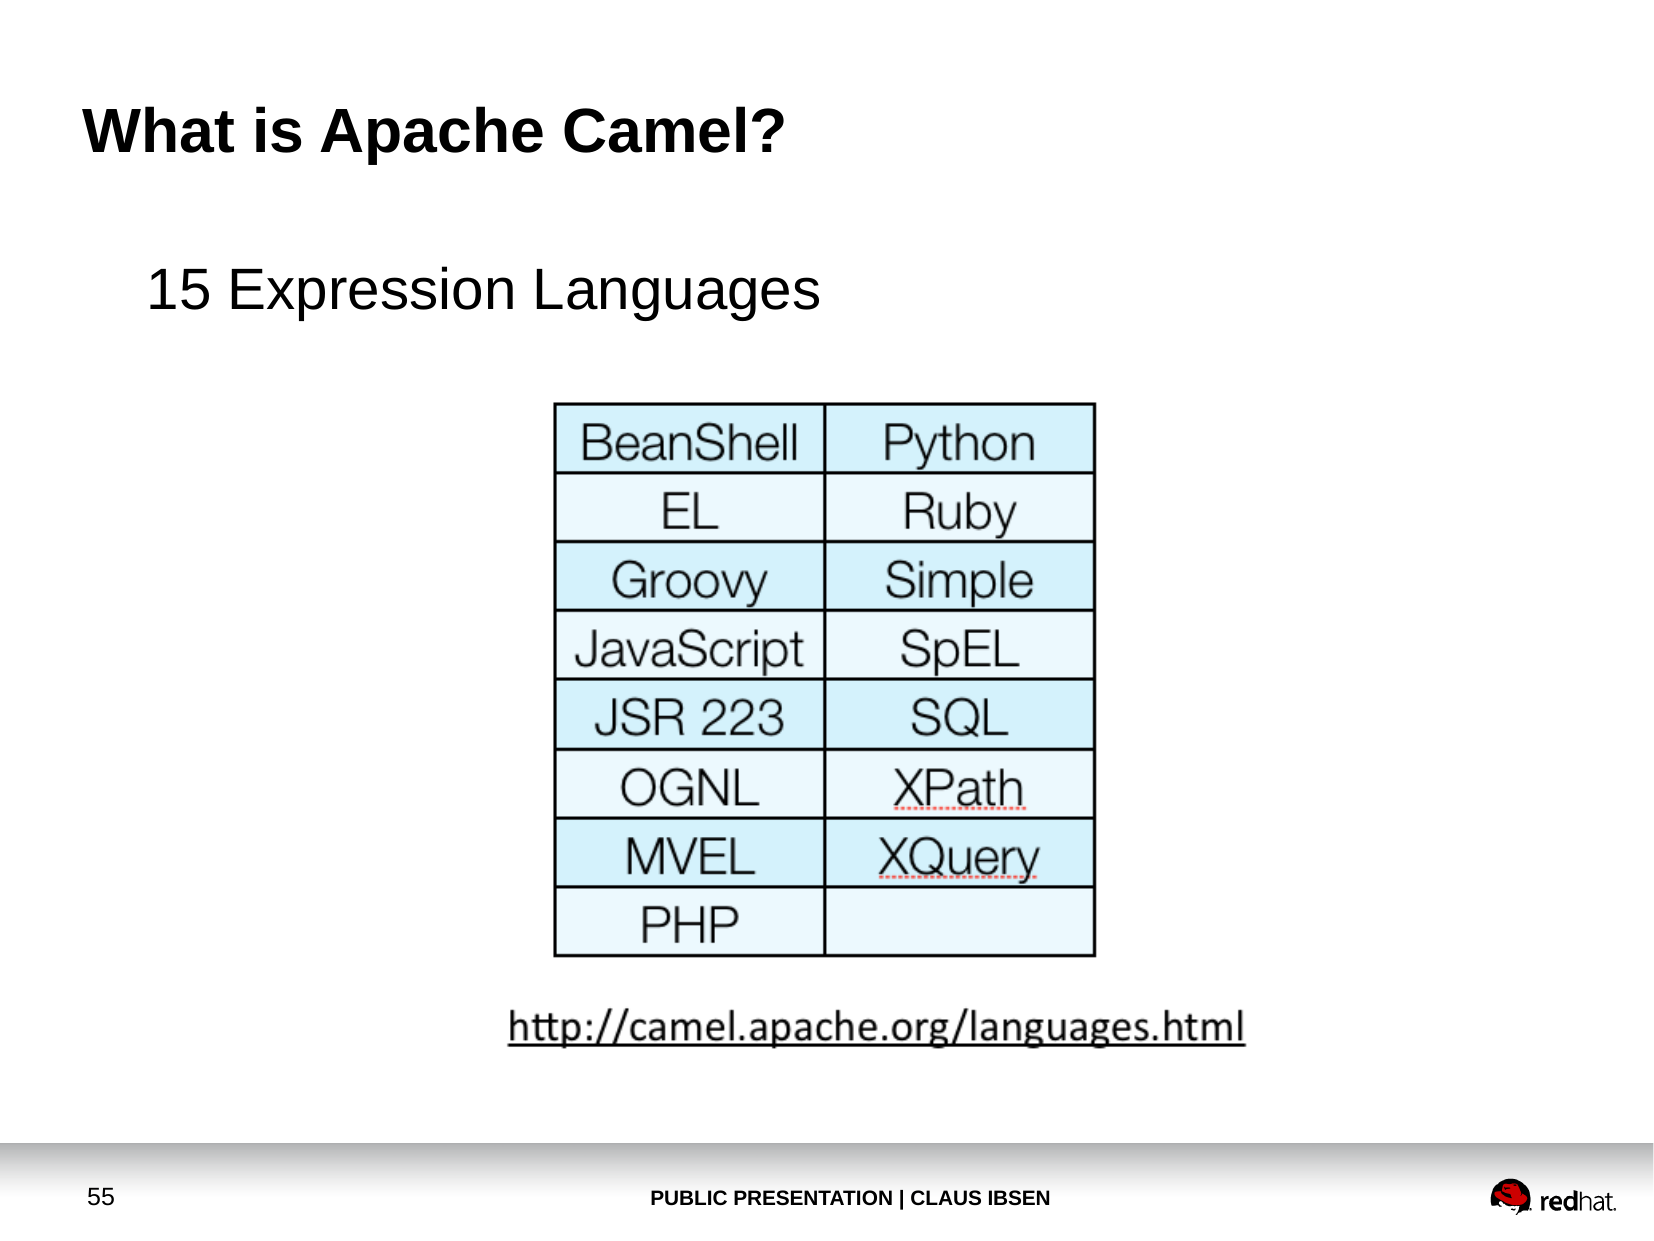

# What is Apache Camel?
15 Expression Languages